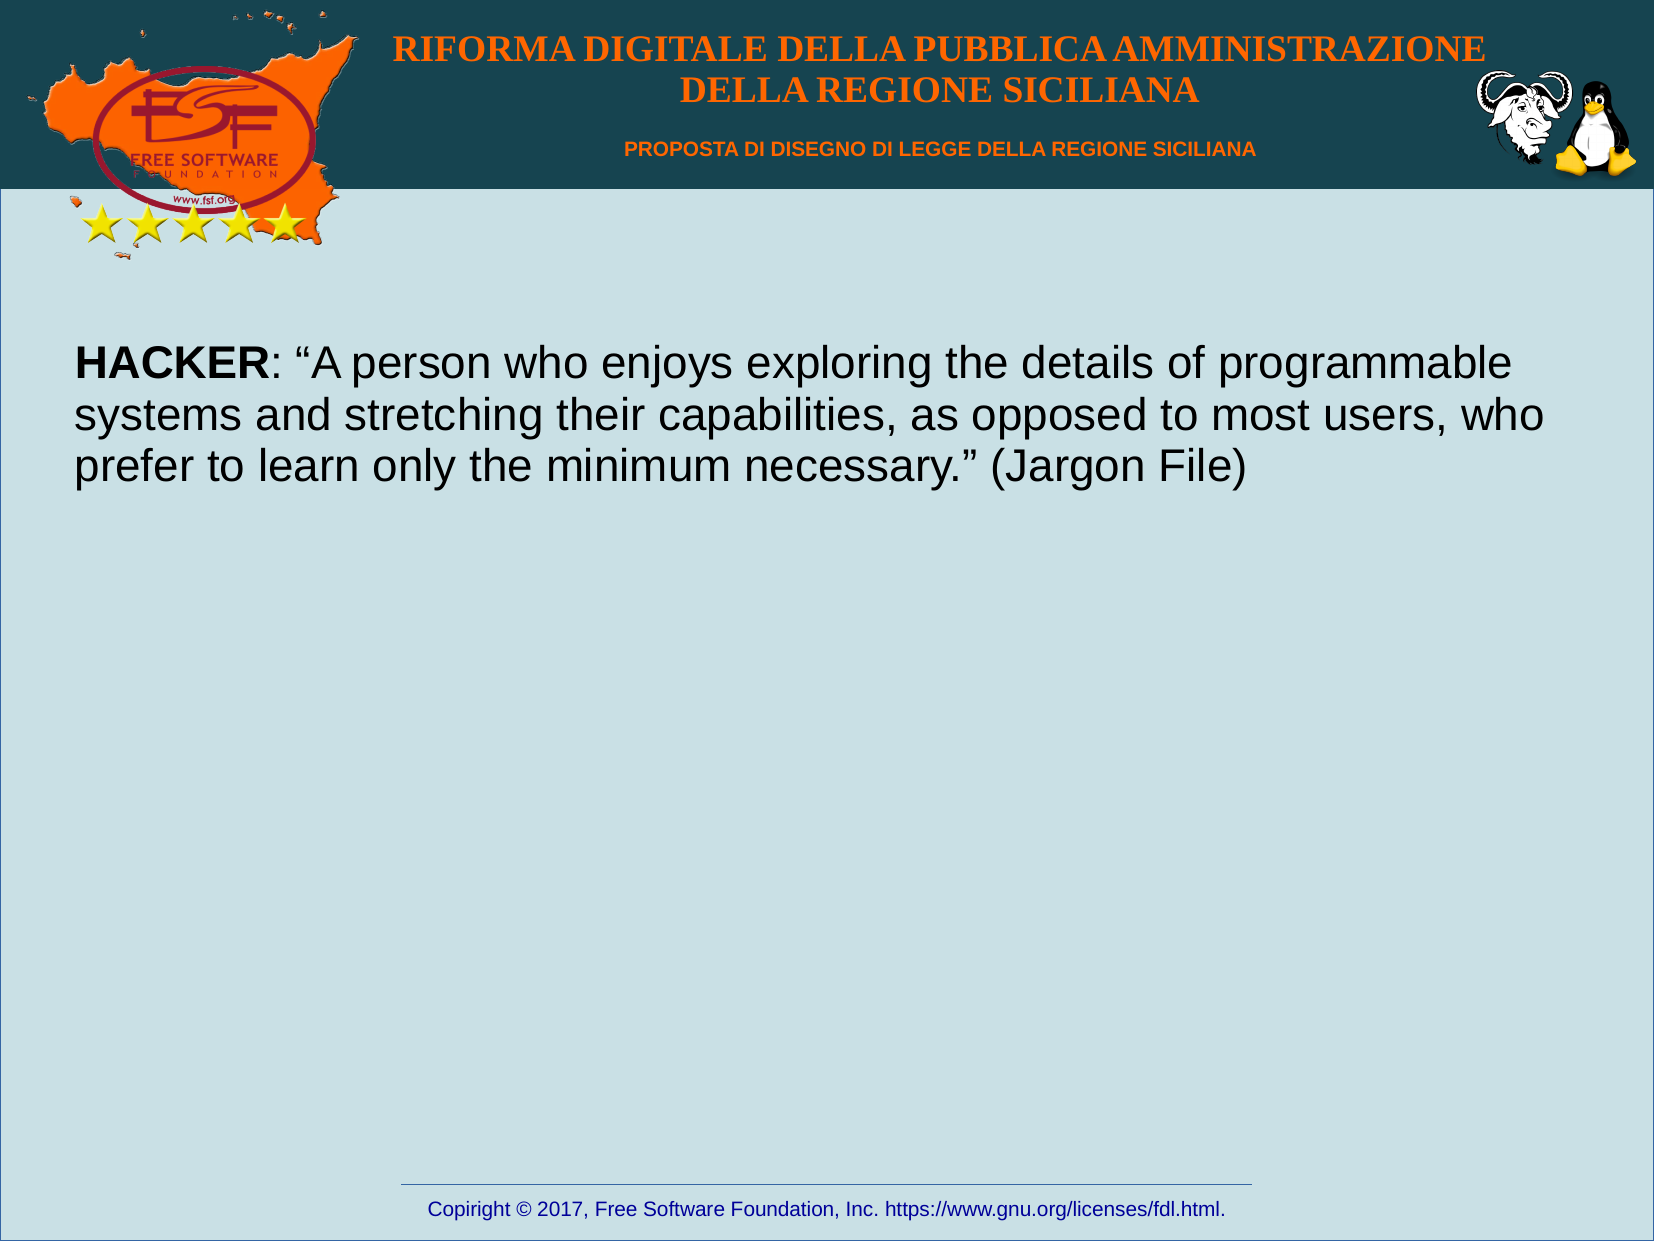

HACKER: “A person who enjoys exploring the details of programmable systems and stretching their capabilities, as opposed to most users, who prefer to learn only the minimum necessary.” (Jargon File)